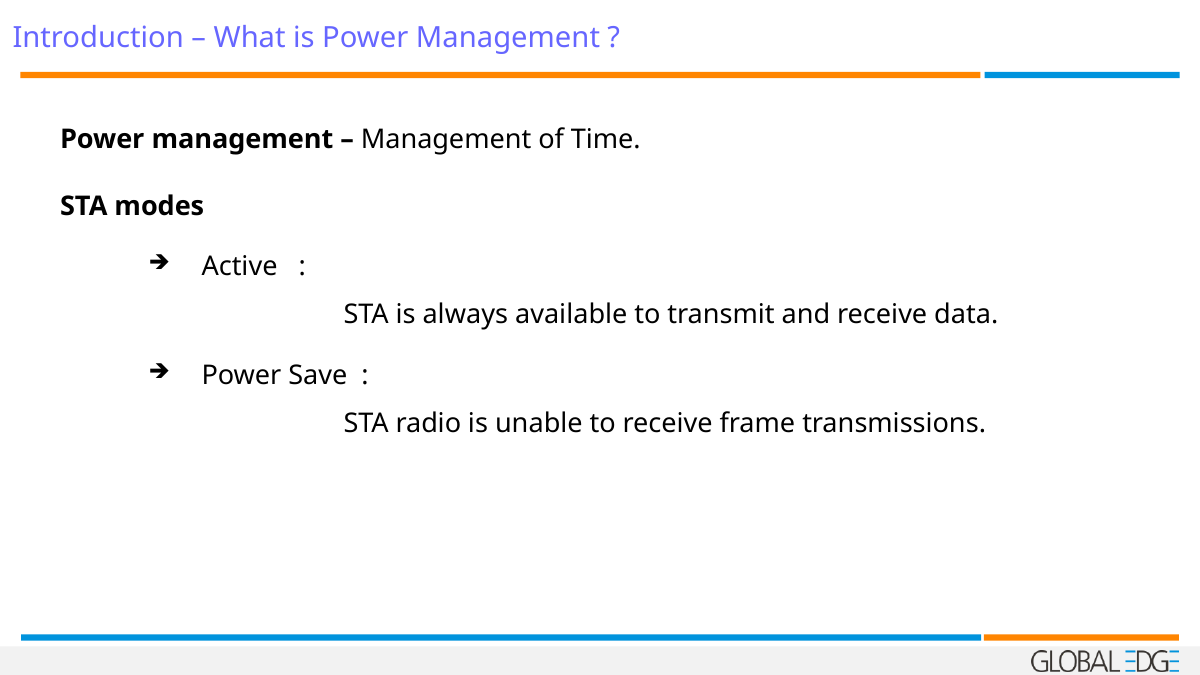

# Introduction – What is Power Management ?
Power management – Management of Time.
STA modes
Active :
STA is always available to transmit and receive data.
Power Save :
STA radio is unable to receive frame transmissions.